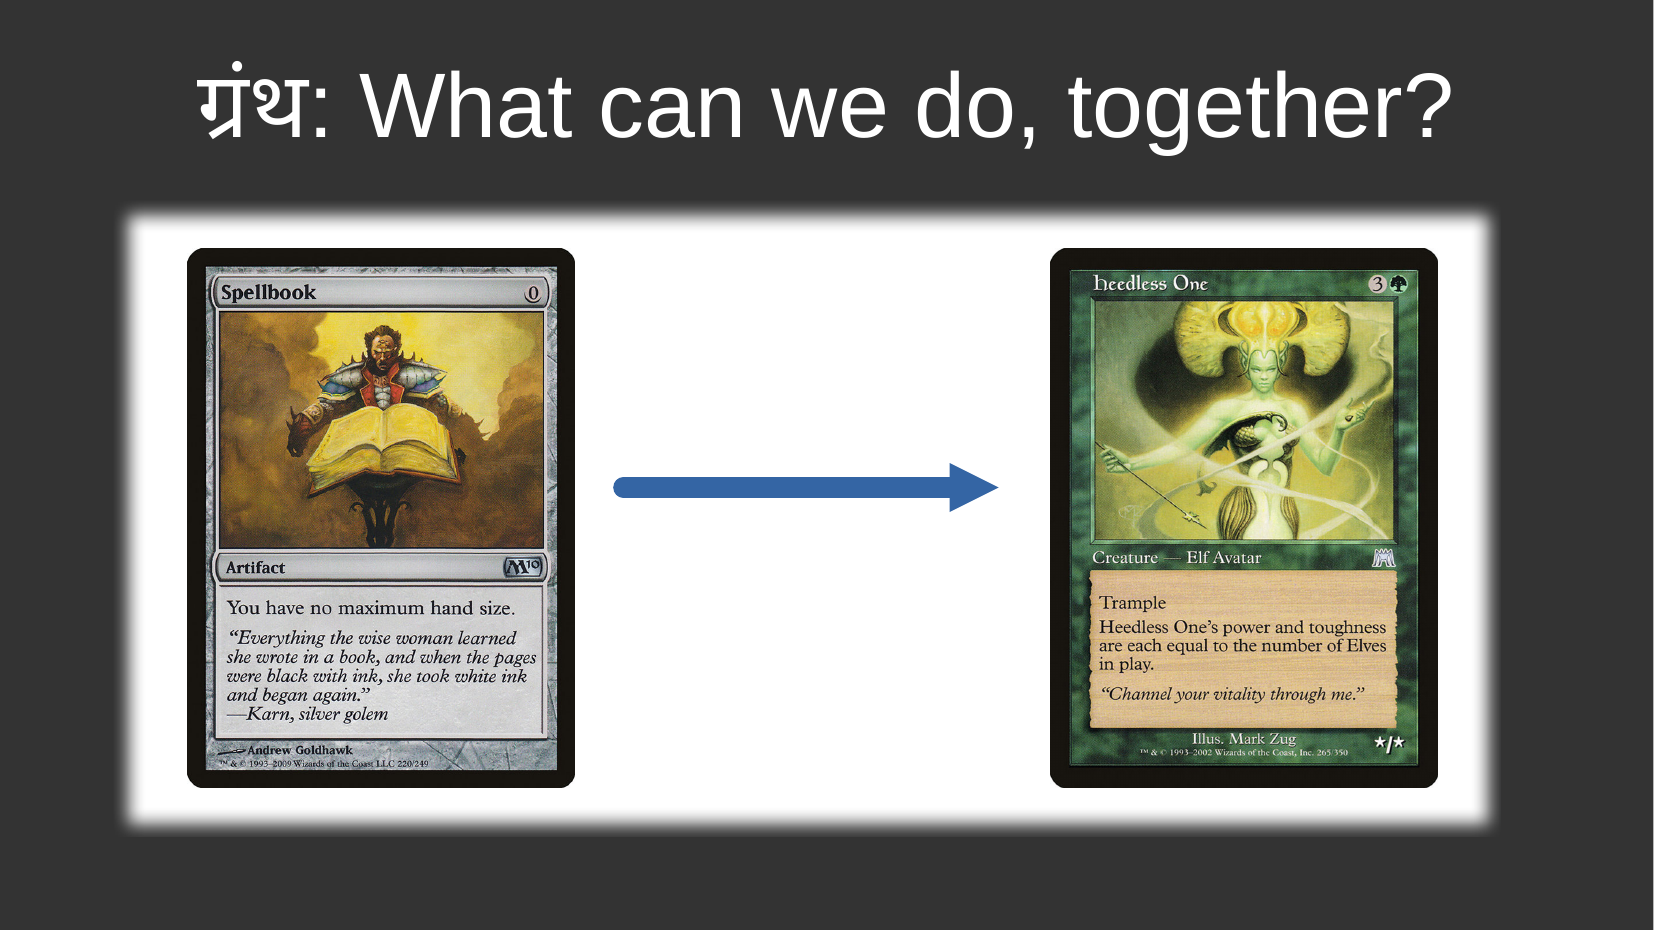

# ग्रंथ: What can we do, together?